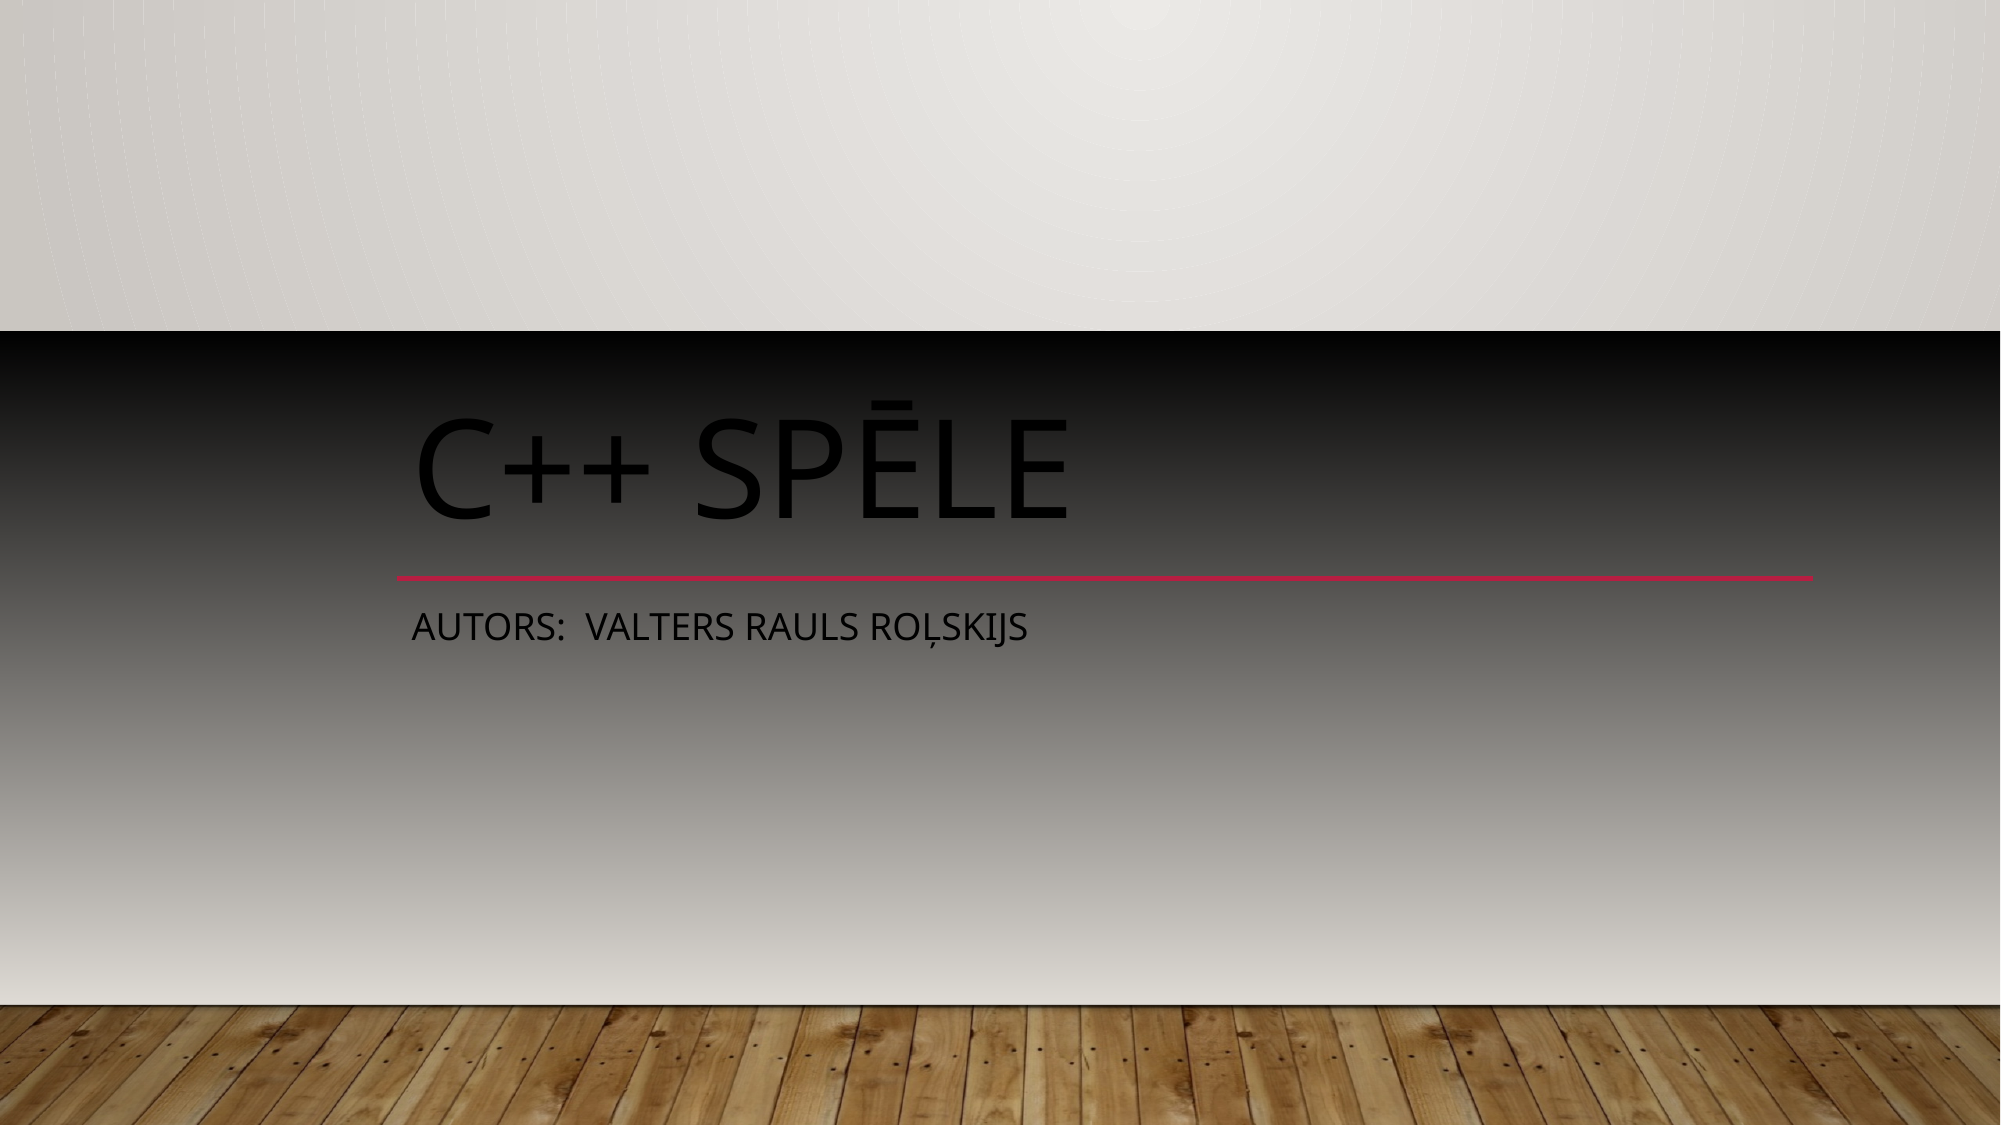

# C++ spēle
Autors: Valters Rauls Roļskijs